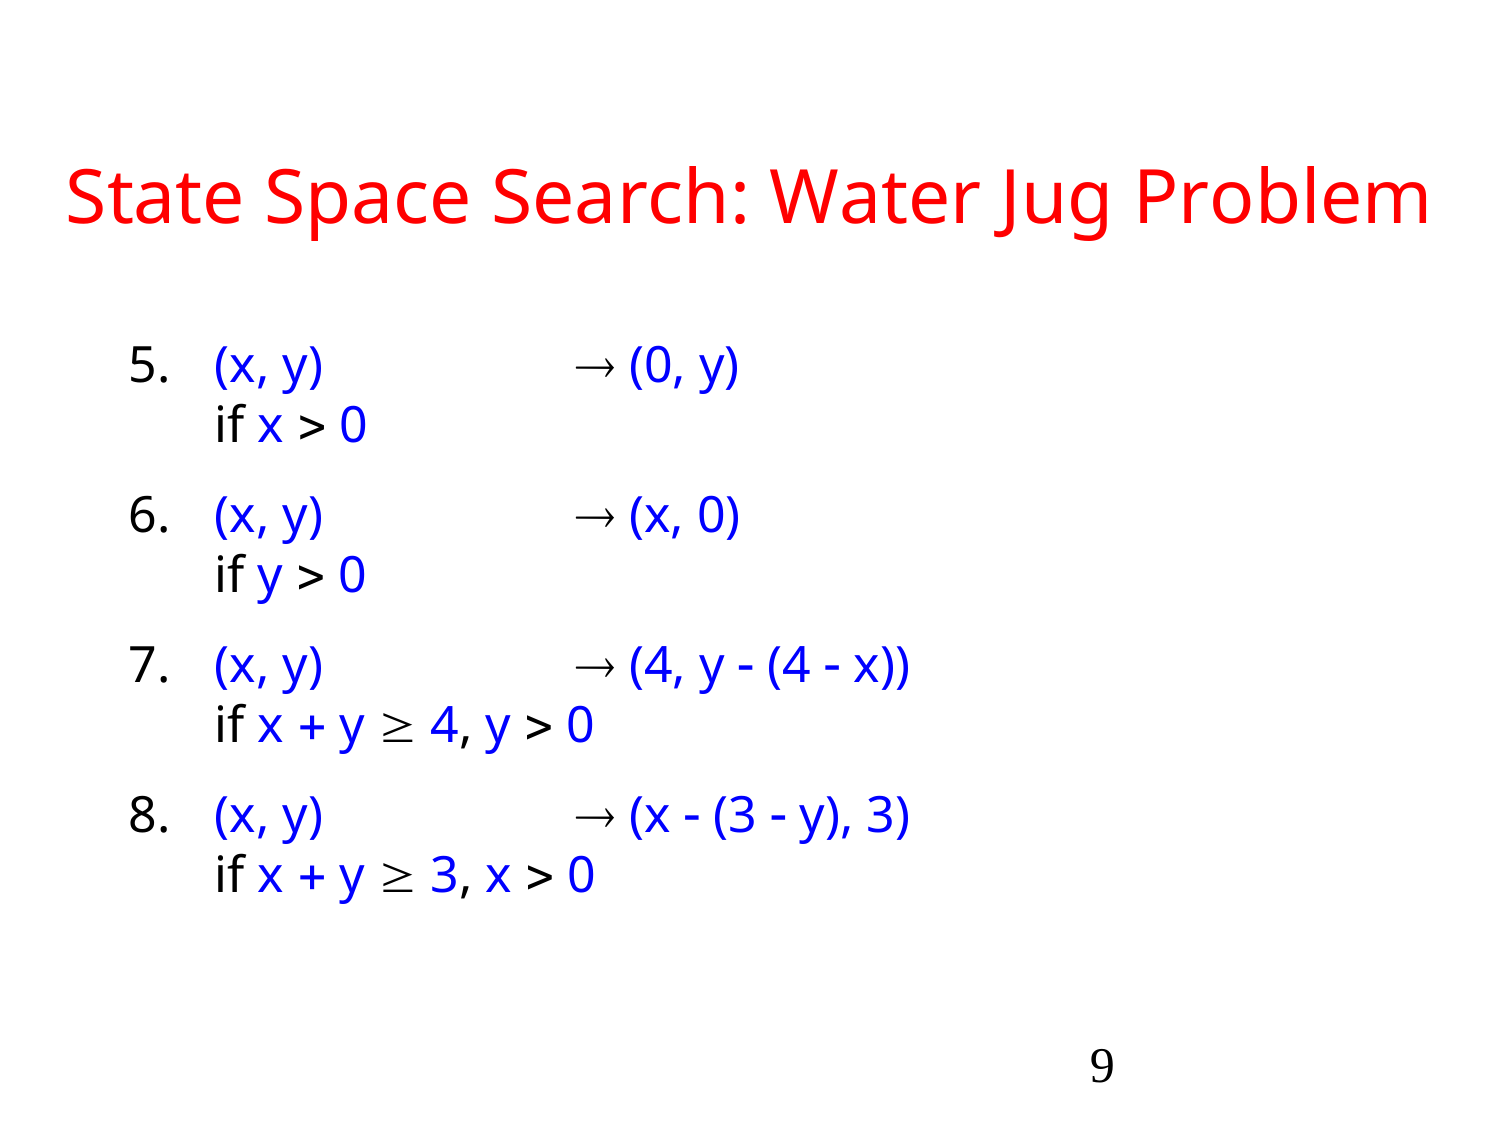

State Space Search: Water Jug Problem
5.	(x, y)		 (0, y)
	if x  0
6.	(x, y)		 (x, 0)
	if y  0
7.	(x, y)		 (4, y  (4  x))
	if x  y  4, y  0
8.	(x, y)		 (x  (3  y), 3)
	if x  y  3, x  0